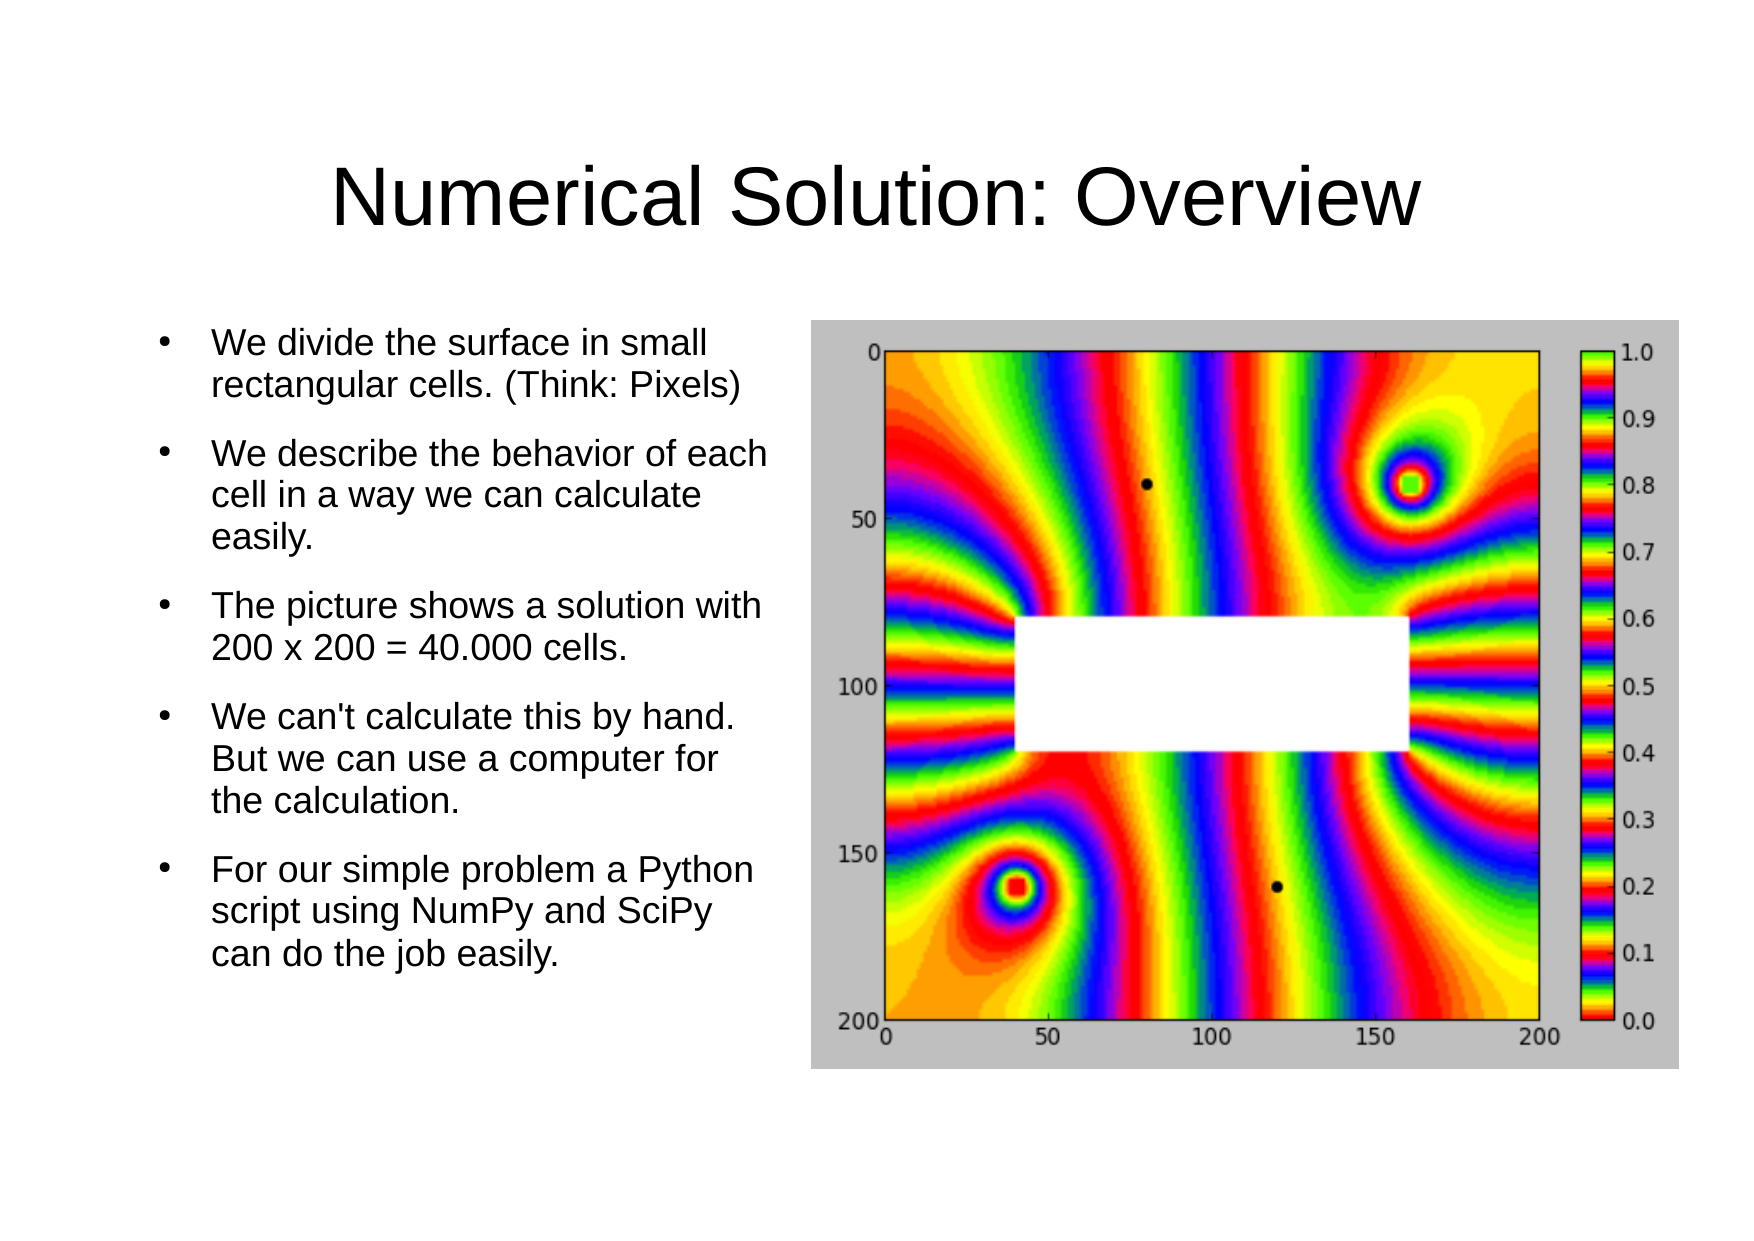

# Numerical Solution: Overview
We divide the surface in small rectangular cells. (Think: Pixels)
We describe the behavior of each cell in a way we can calculate easily.
The picture shows a solution with 200 x 200 = 40.000 cells.
We can't calculate this by hand. But we can use a computer for the calculation.
For our simple problem a Python script using NumPy and SciPy can do the job easily.